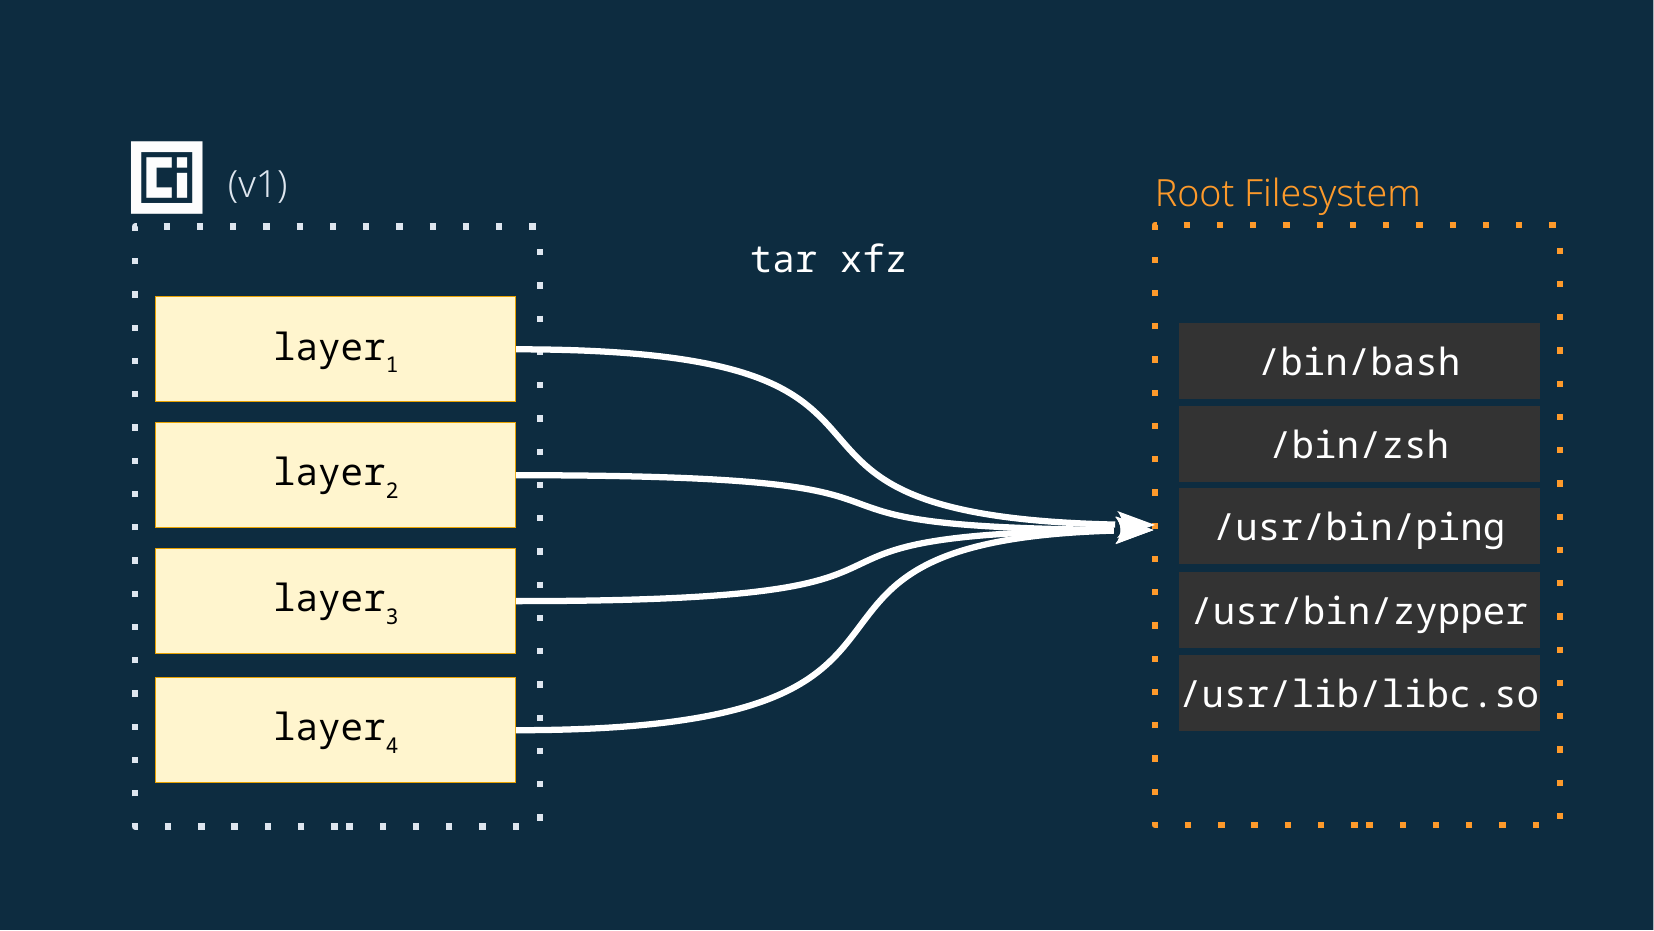

(v1)
Root Filesystem
tar xfz
layer1
/bin/bash
/bin/zsh
layer2
/usr/bin/ping
layer3
/usr/bin/zypper
/usr/lib/libc.so
layer4